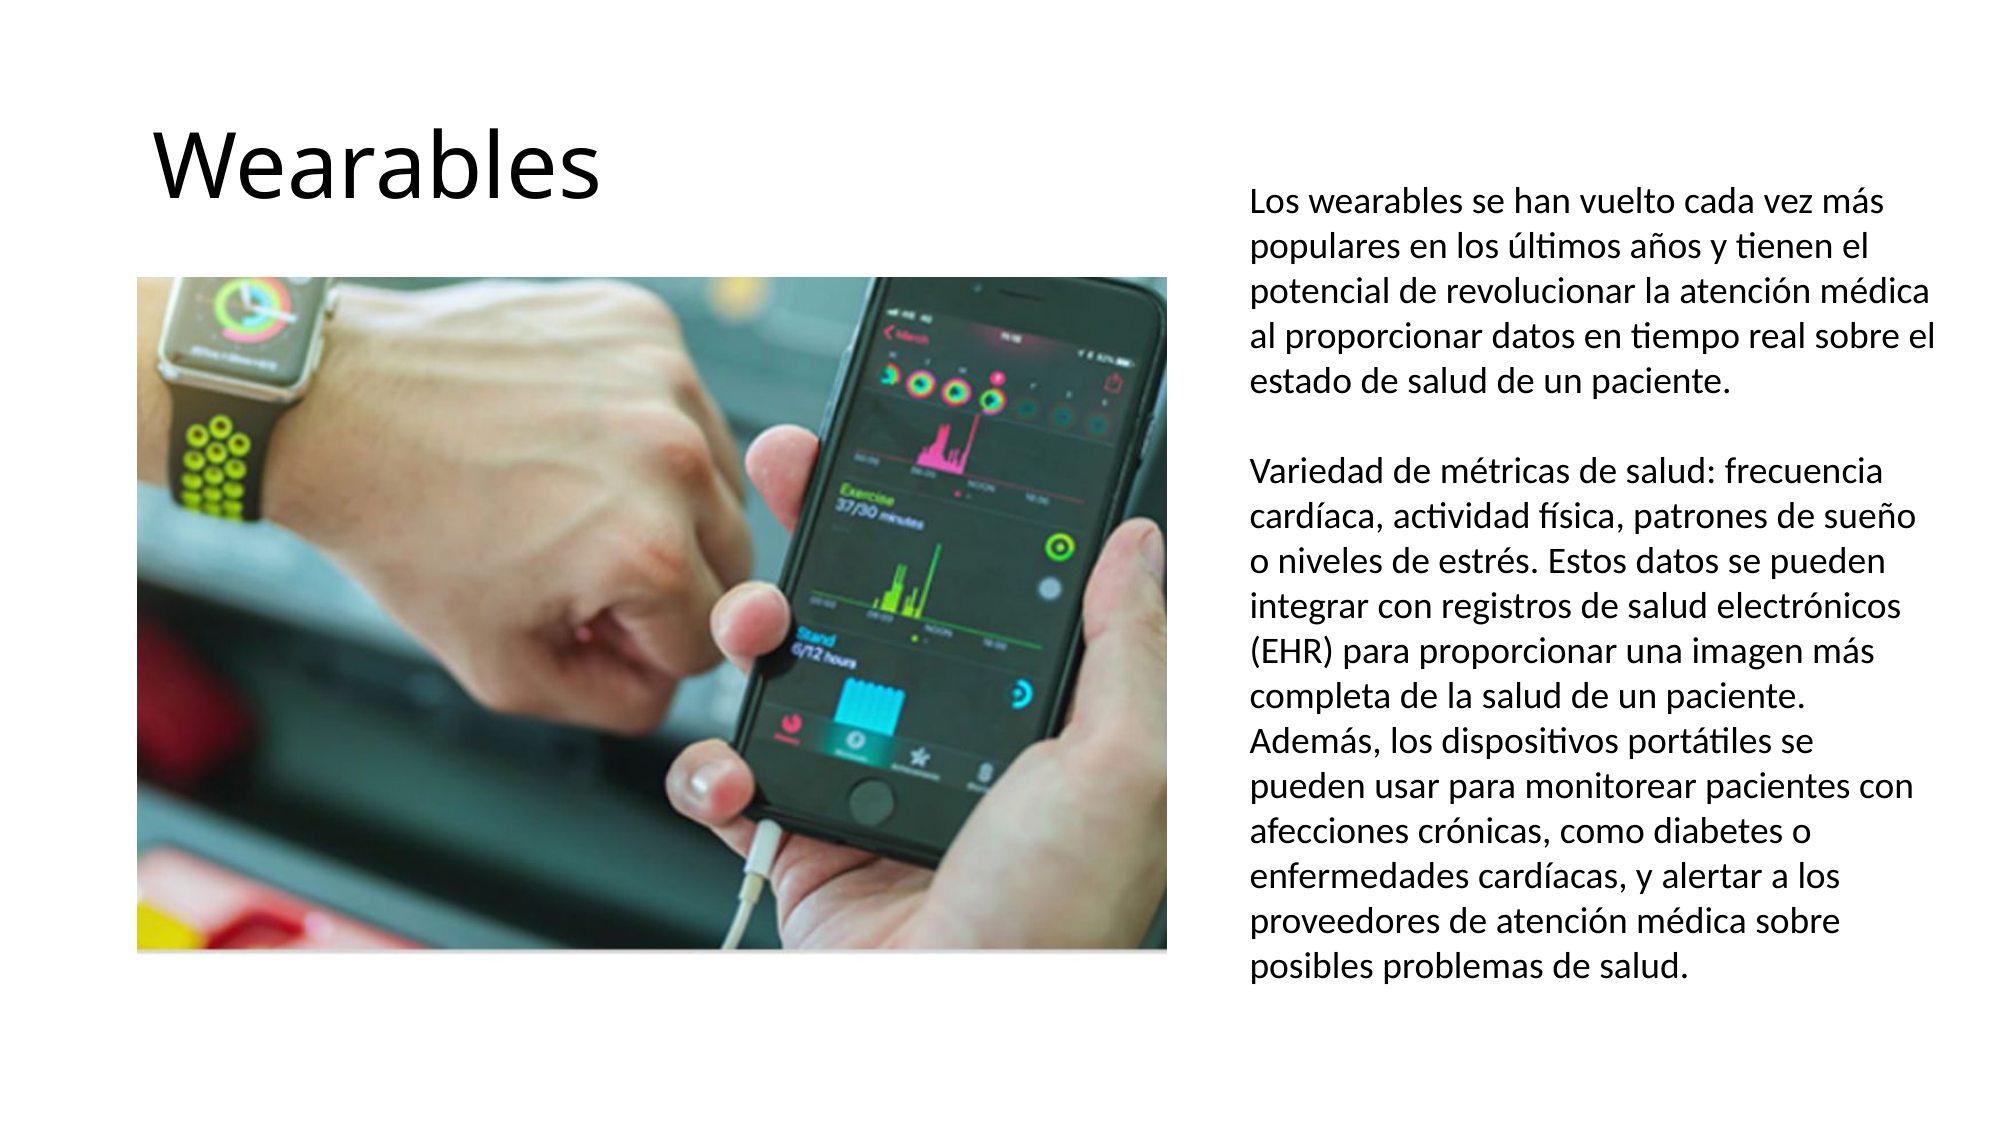

# Wearables
Los wearables se han vuelto cada vez más populares en los últimos años y tienen el potencial de revolucionar la atención médica al proporcionar datos en tiempo real sobre el estado de salud de un paciente.
Variedad de métricas de salud: frecuencia cardíaca, actividad física, patrones de sueño o niveles de estrés. Estos datos se pueden integrar con registros de salud electrónicos (EHR) para proporcionar una imagen más completa de la salud de un paciente. Además, los dispositivos portátiles se pueden usar para monitorear pacientes con afecciones crónicas, como diabetes o enfermedades cardíacas, y alertar a los proveedores de atención médica sobre posibles problemas de salud.